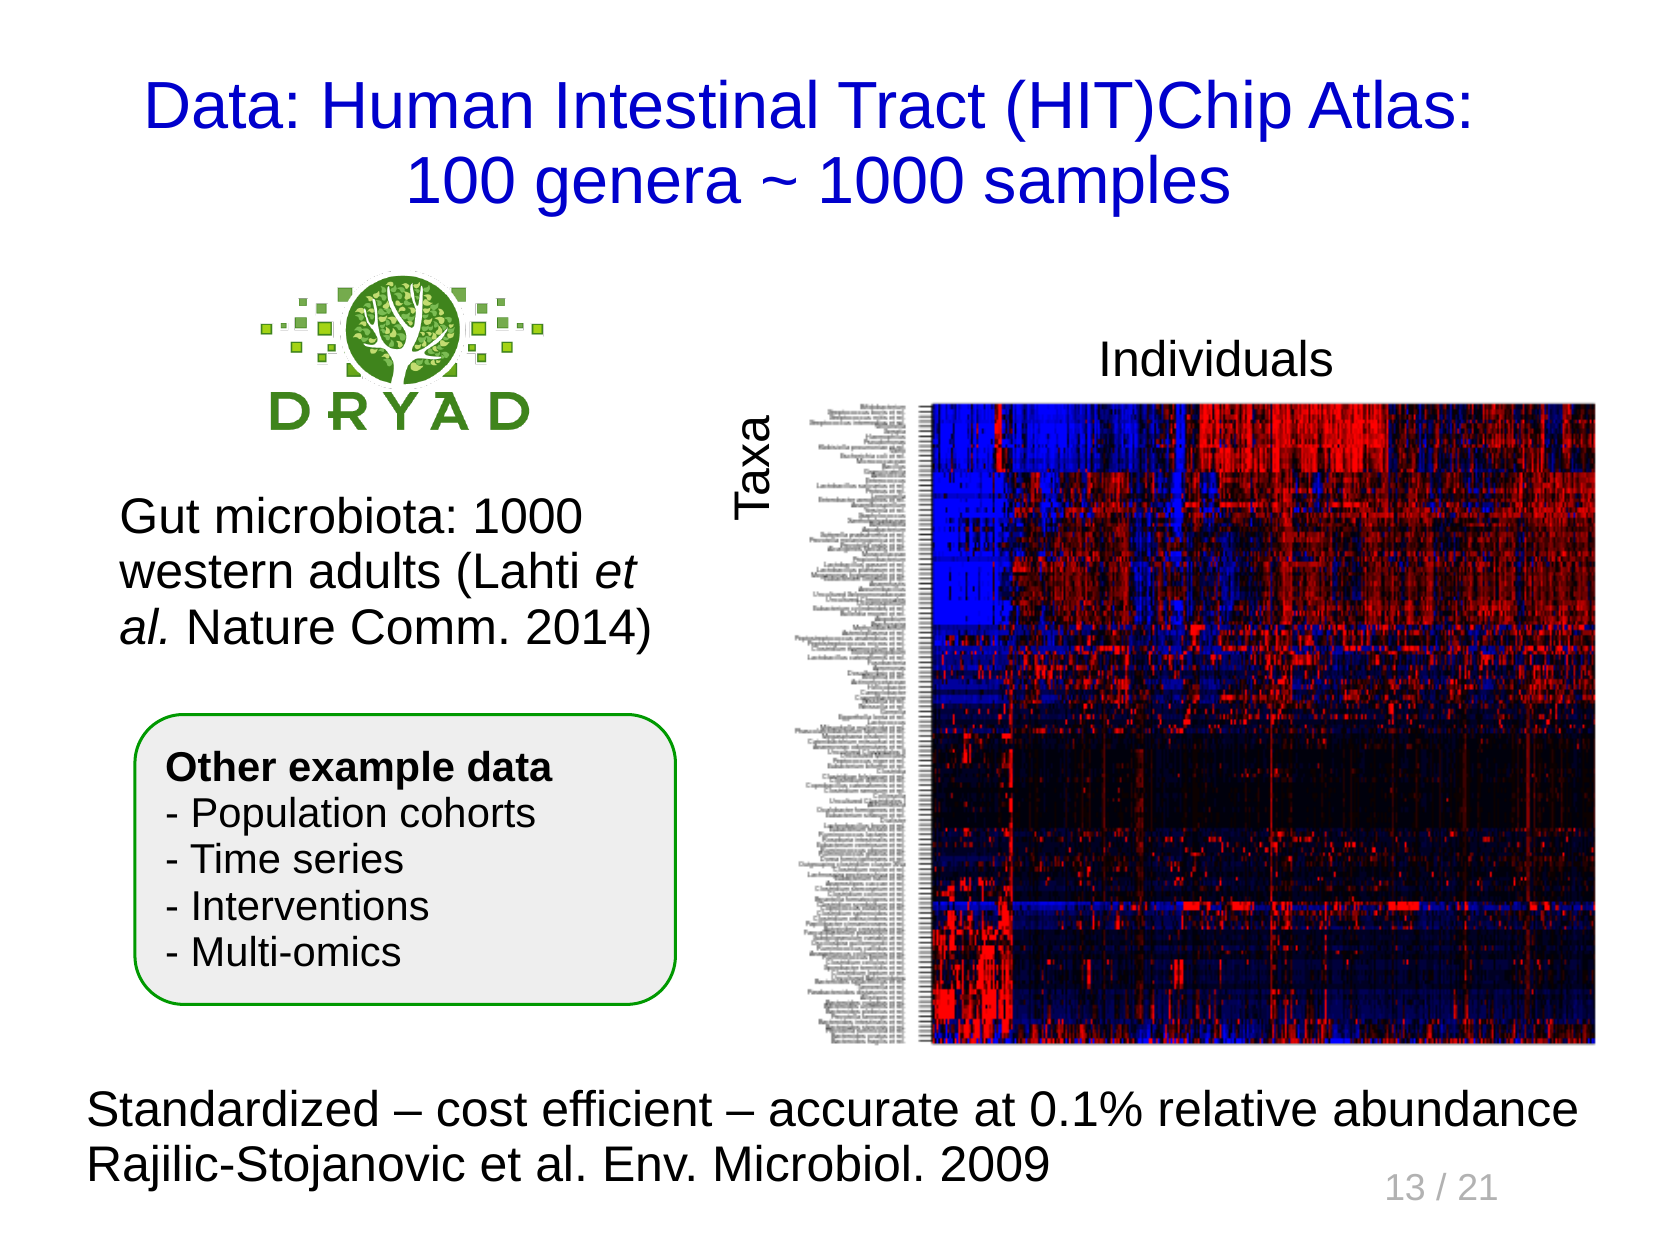

Data: Human Intestinal Tract (HIT)Chip Atlas:
100 genera ~ 1000 samples
Individuals
Taxa
Gut microbiota: 1000 western adults (Lahti et al. Nature Comm. 2014)
Other example data
- Population cohorts
- Time series
- Interventions
- Multi-omics
Standardized – cost efficient – accurate at 0.1% relative abundance
Rajilic-Stojanovic et al. Env. Microbiol. 2009
13